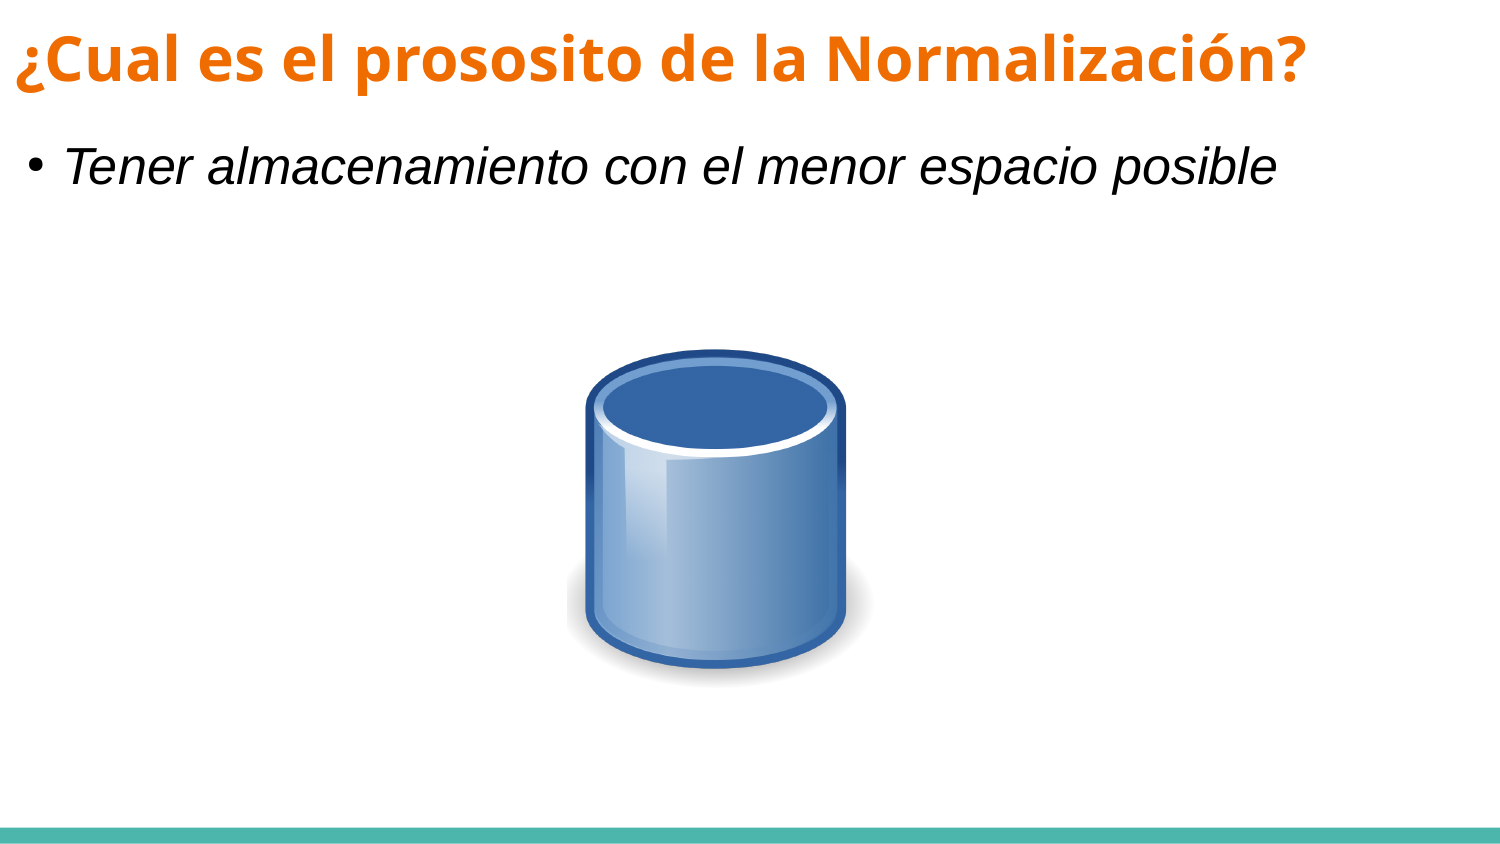

# ¿Cual es el prososito de la Normalización?
Tener almacenamiento con el menor espacio posible